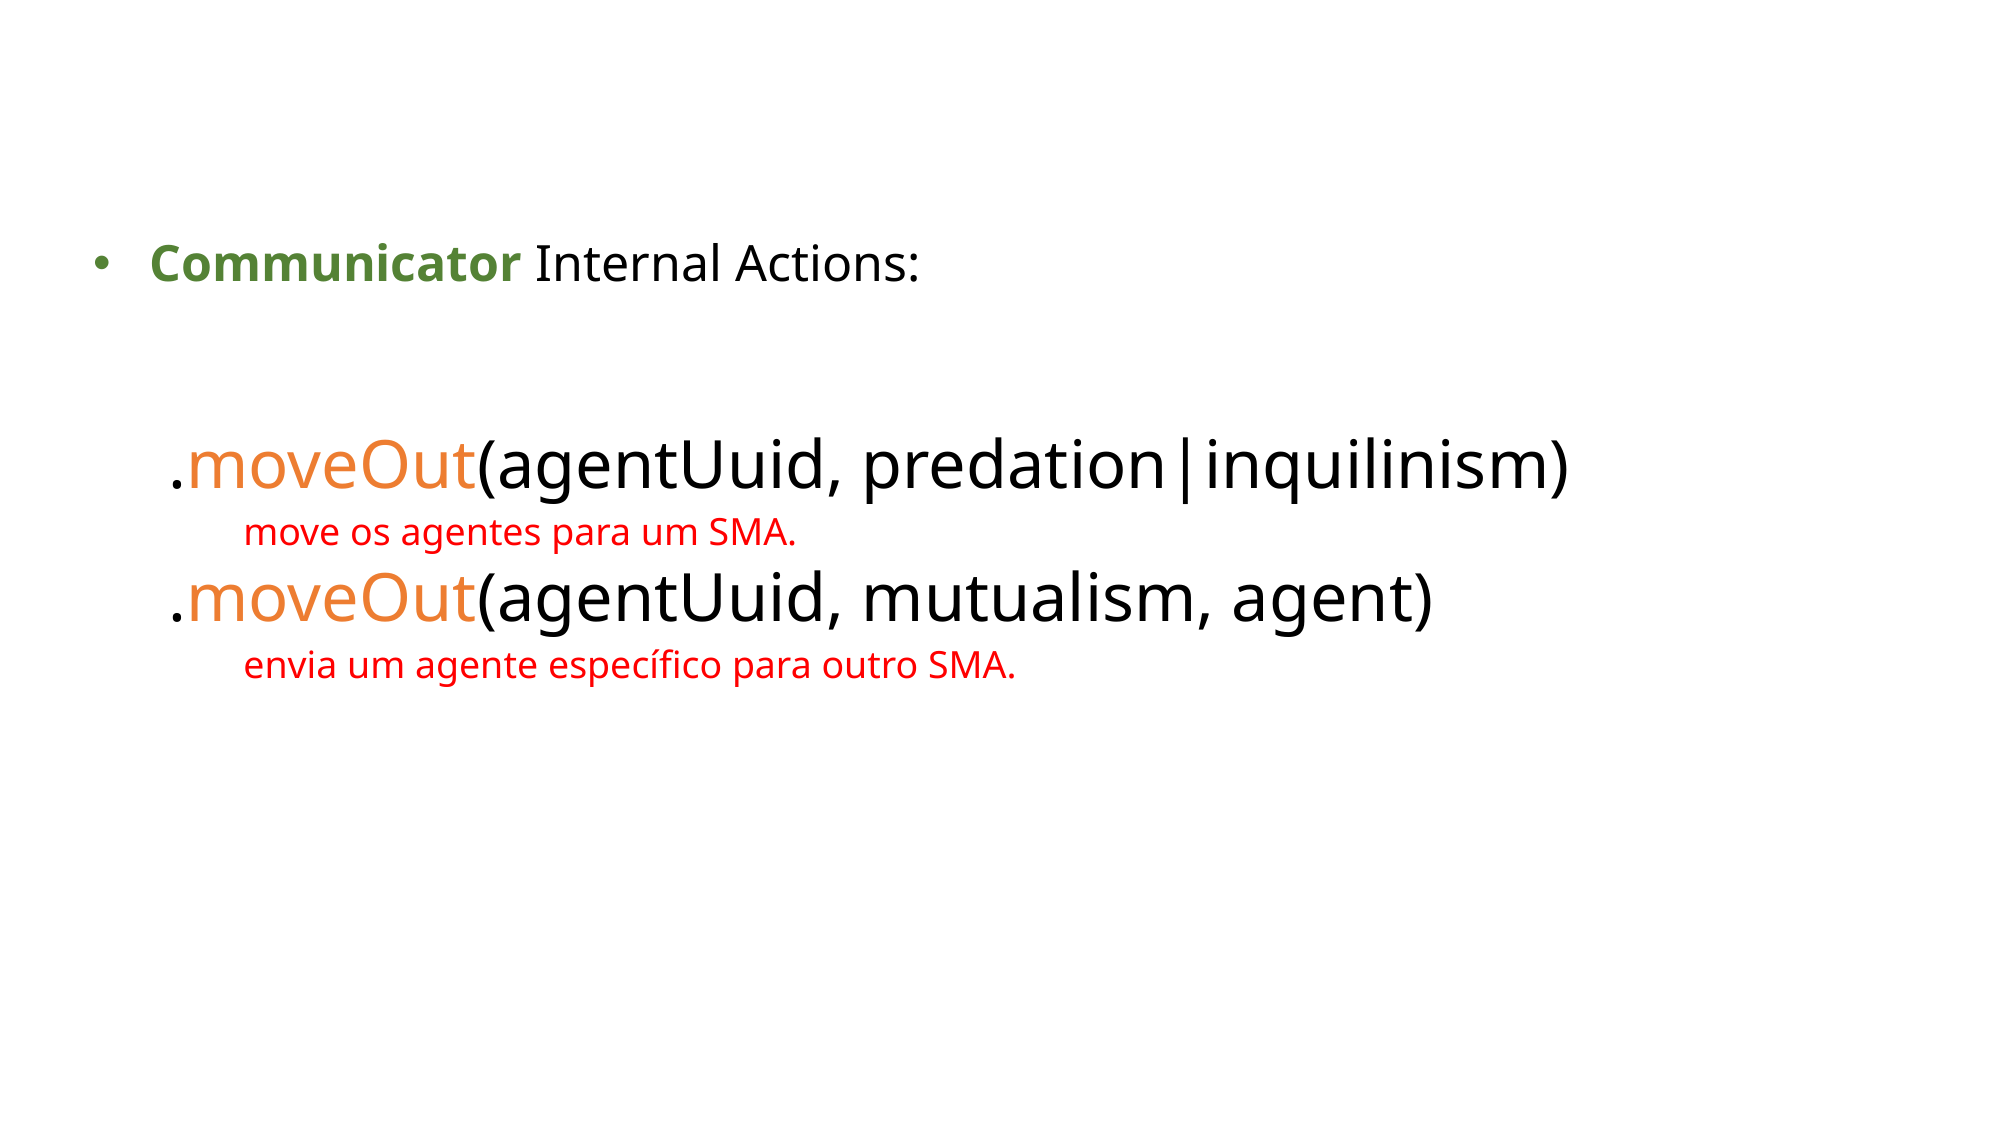

Communicator: Ações Internas
Communicator Internal Actions:
.moveOut(agentUuid, predation|inquilinism)
move os agentes para um SMA.
.moveOut(agentUuid, mutualism, agent)
envia um agente específico para outro SMA.